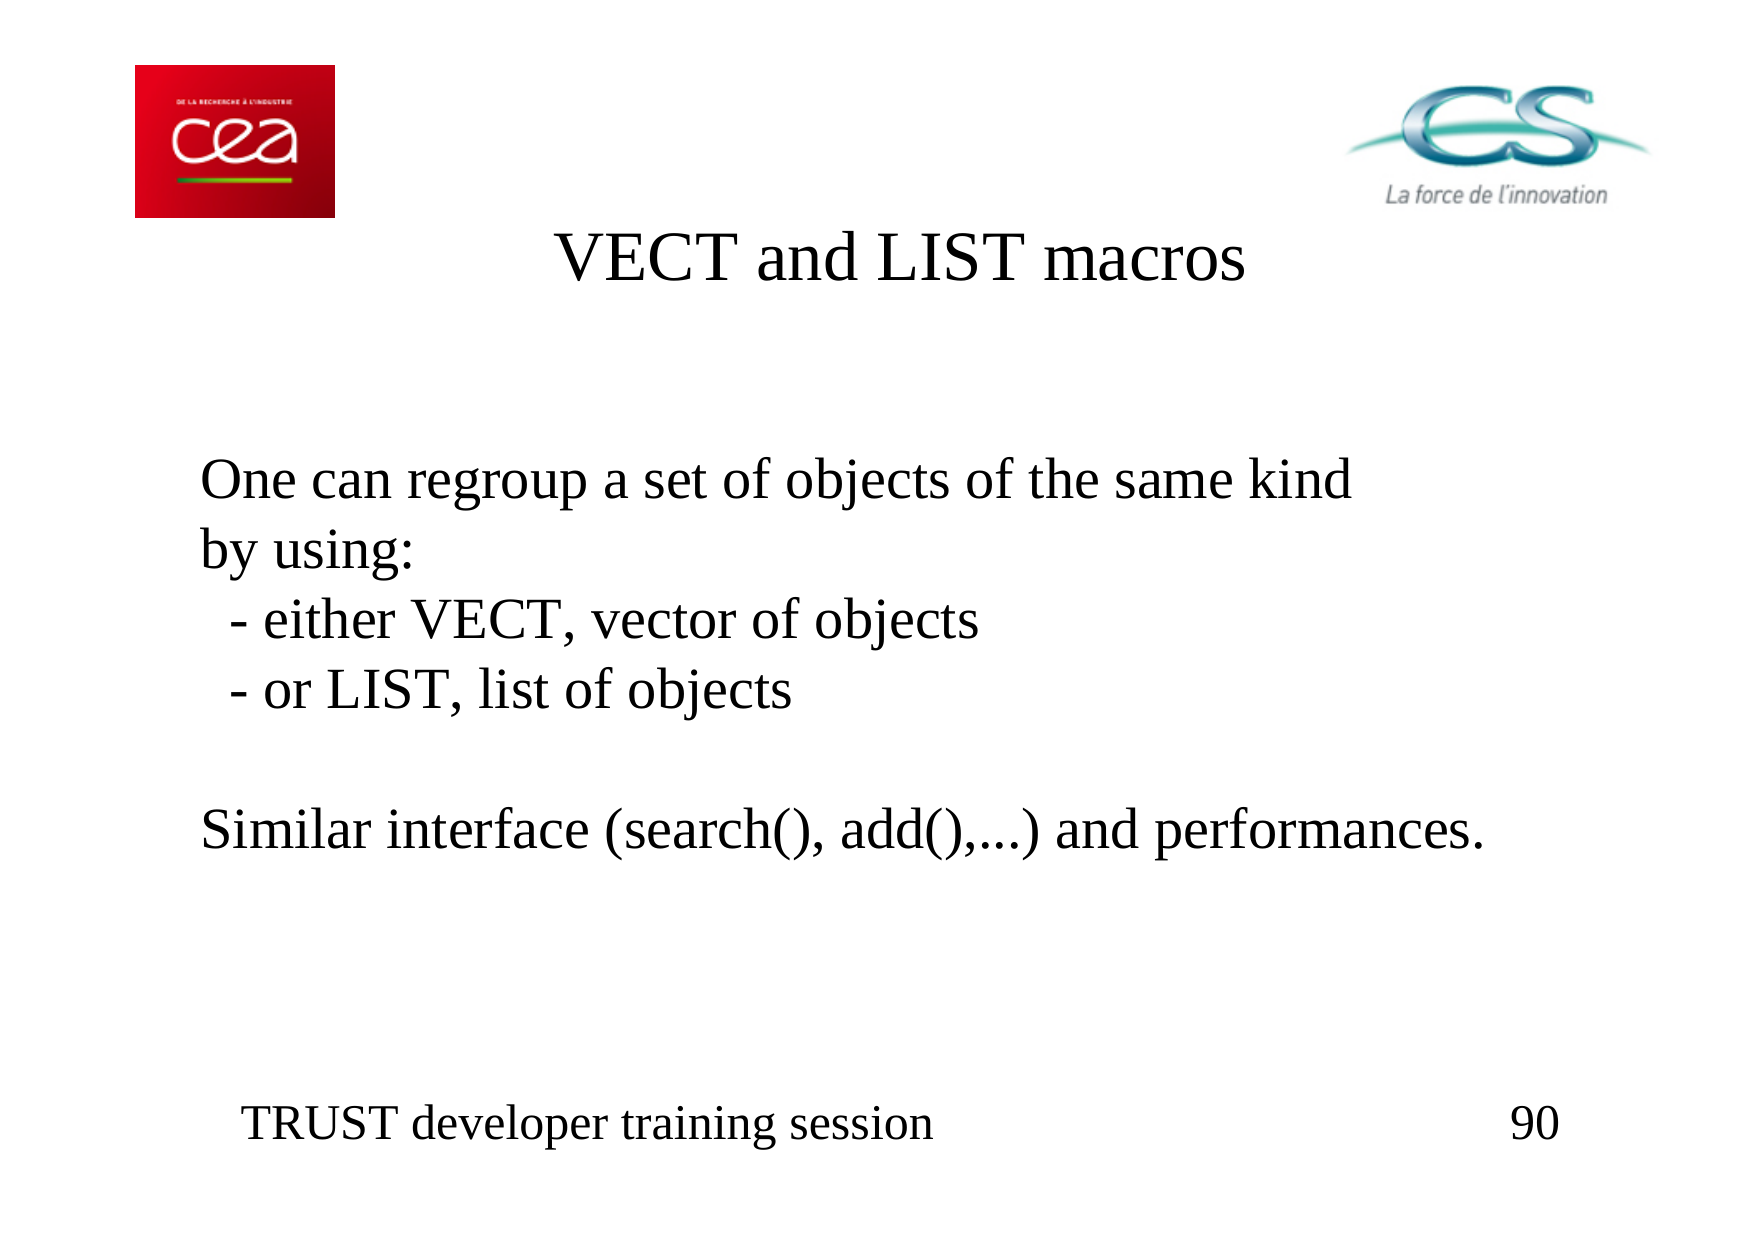

VECT and LIST macros
One can regroup a set of objects of the same kind
by using:
 - either VECT, vector of objects
 - or LIST, list of objects
Similar interface (search(), add(),...) and performances.
TRUST developer training session
90